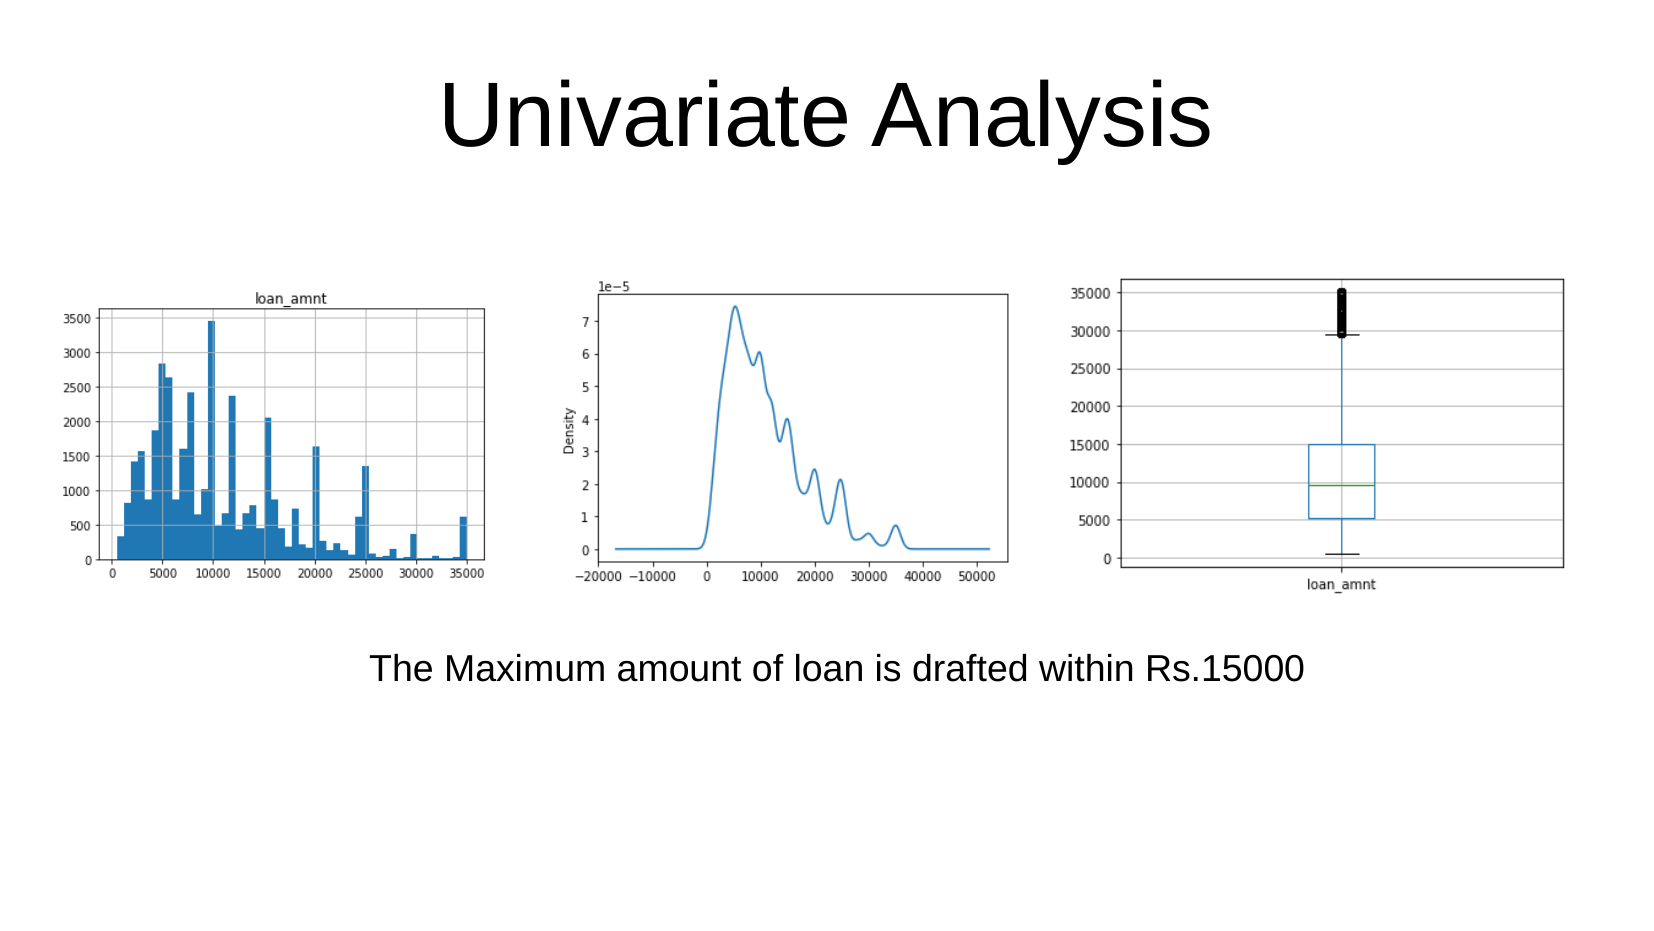

# Univariate Analysis
The Maximum amount of loan is drafted within Rs.15000